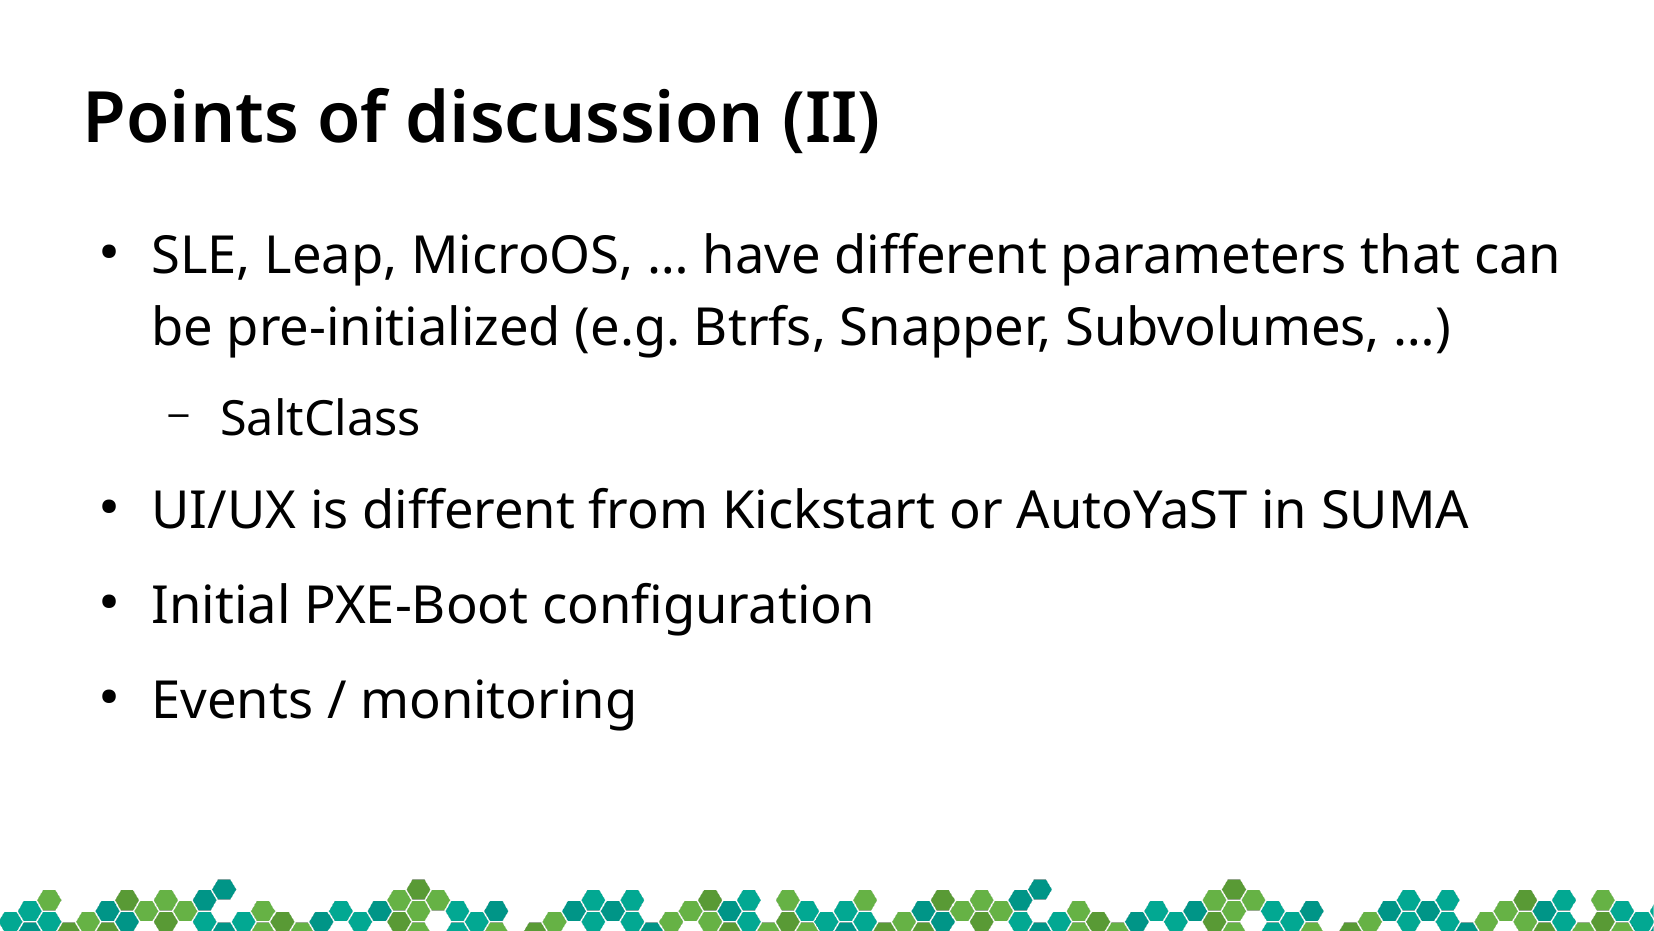

# Points of discussion (II)
SLE, Leap, MicroOS, … have different parameters that can be pre-initialized (e.g. Btrfs, Snapper, Subvolumes, …)
SaltClass
UI/UX is different from Kickstart or AutoYaST in SUMA
Initial PXE-Boot configuration
Events / monitoring